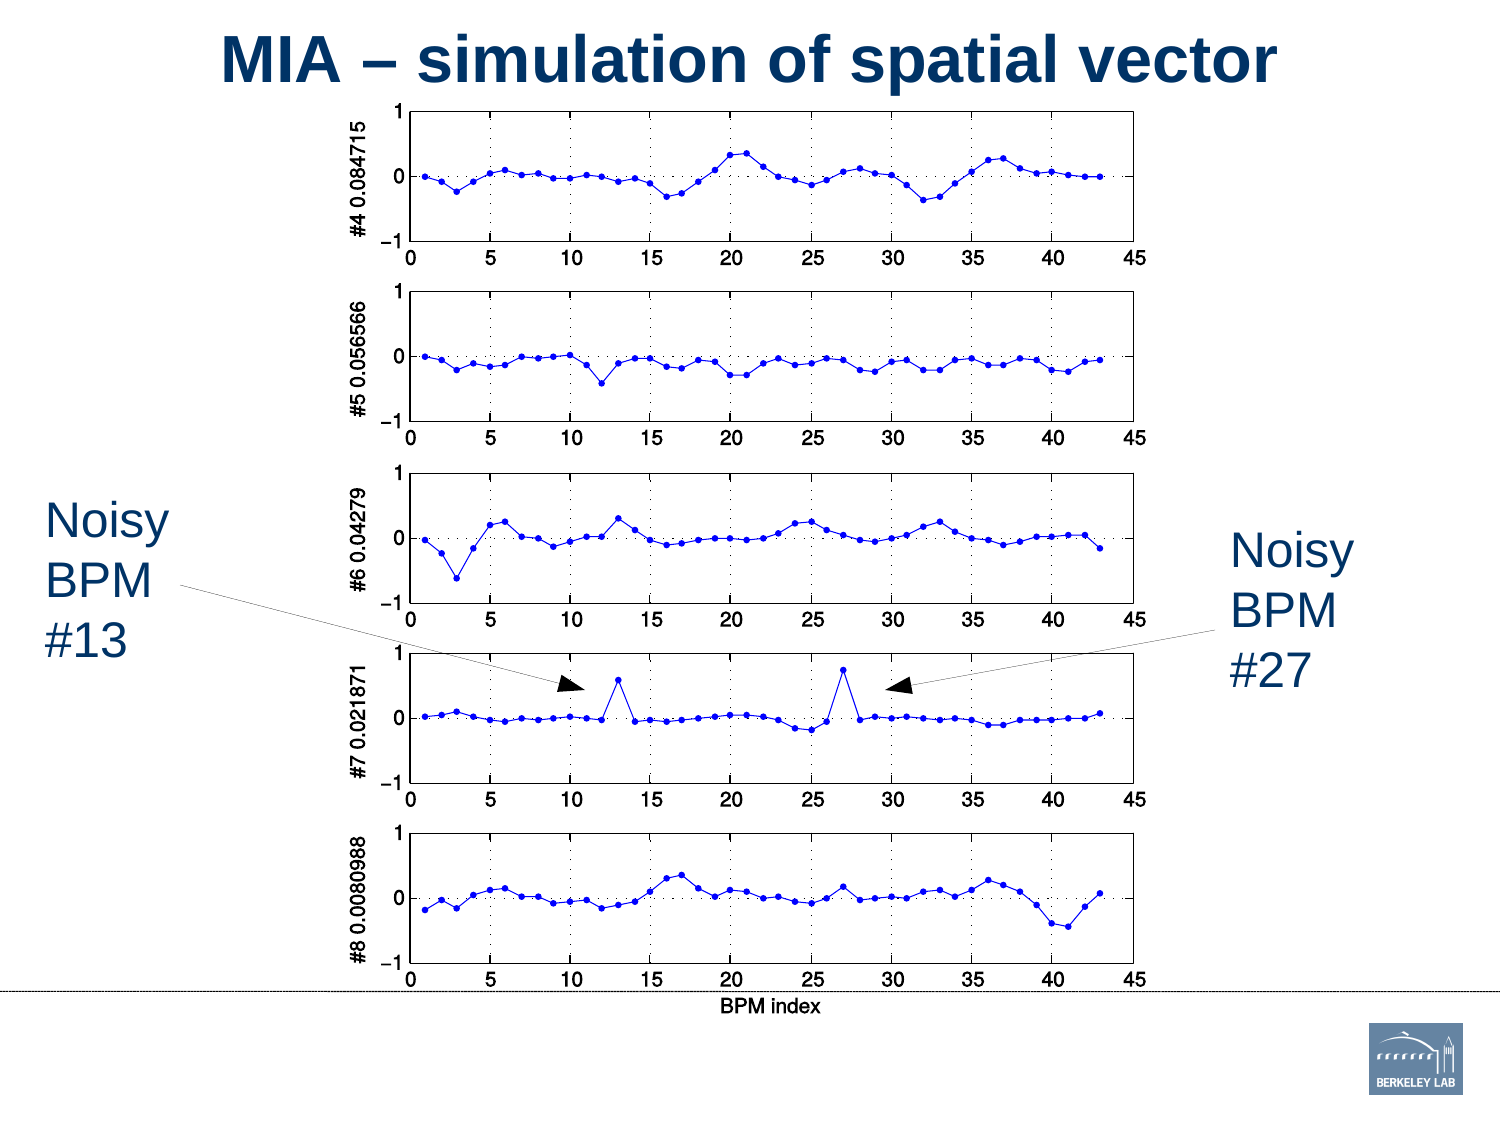

# MIA – simulation of spatial vector
Noisy BPM
#13
Noisy BPM
#27